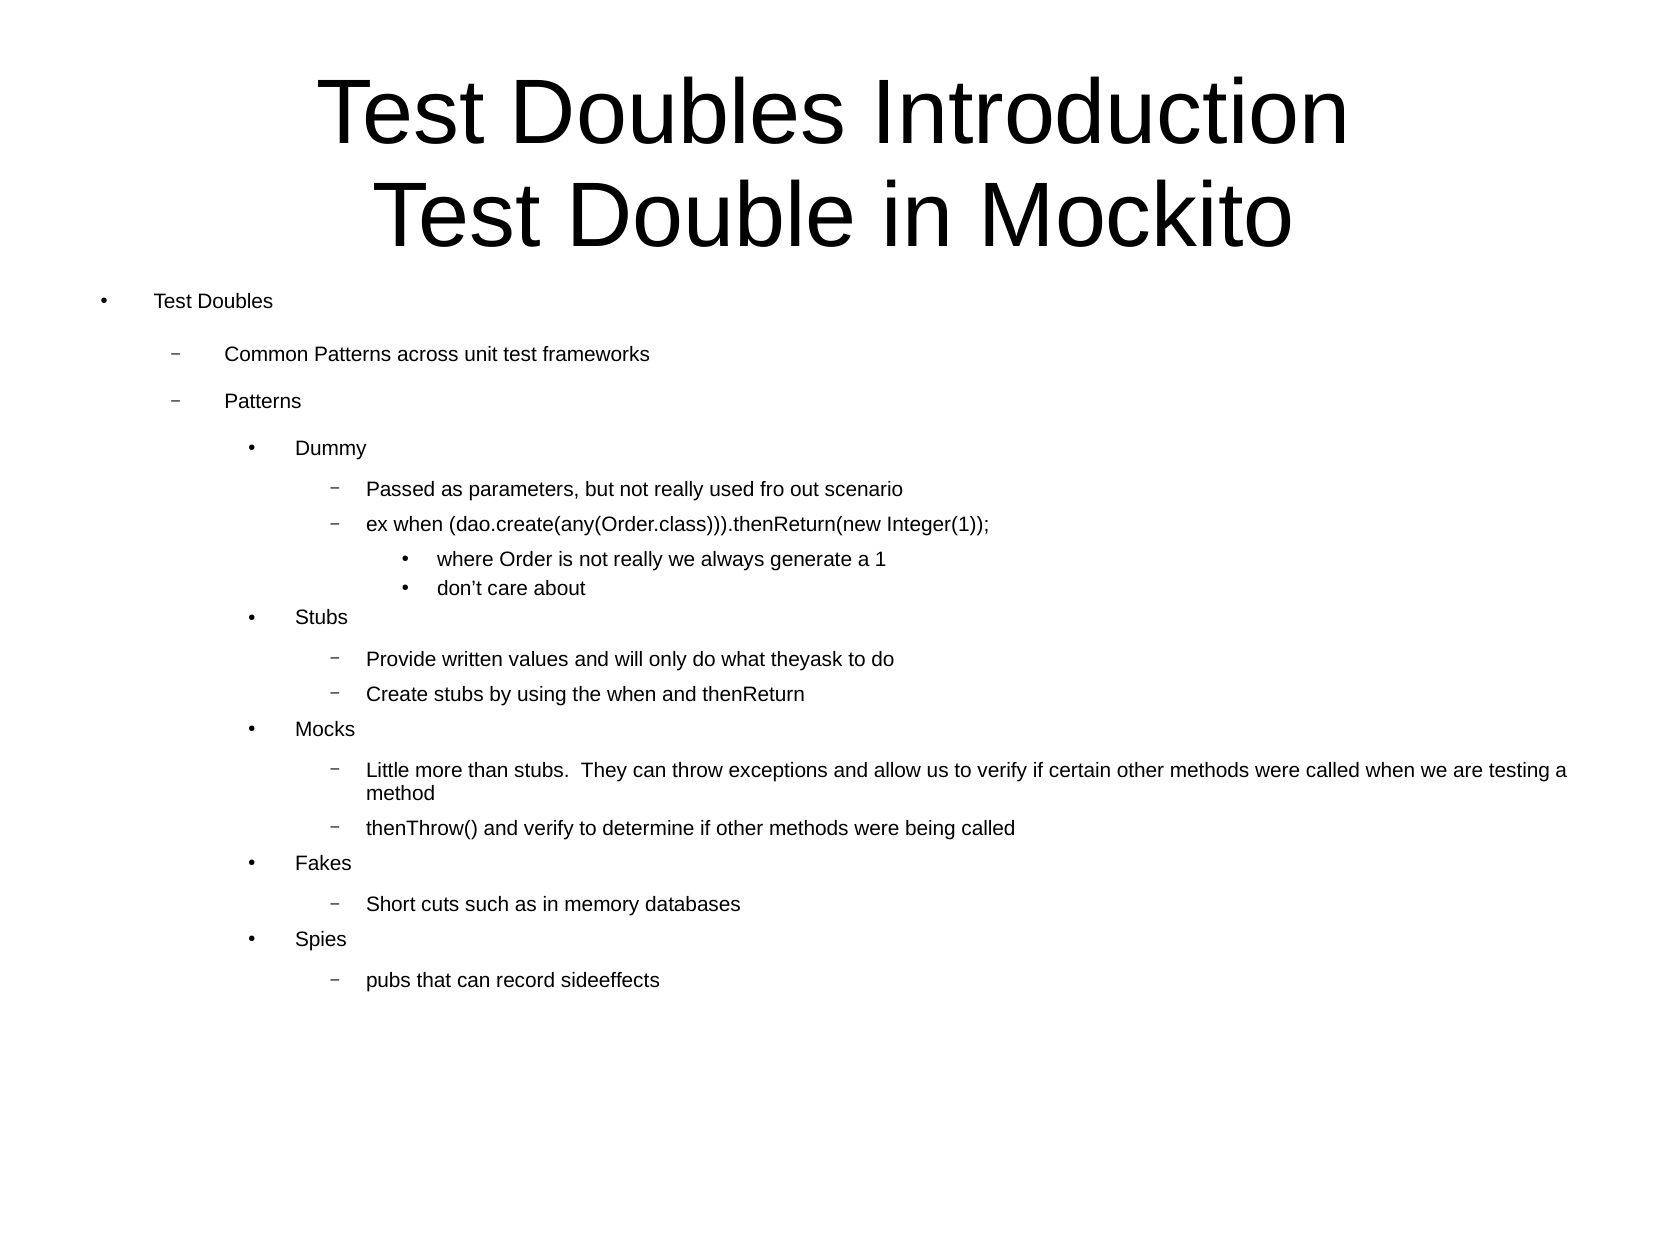

# Test Doubles Introduction Test Double in Mockito
Test Doubles
Common Patterns across unit test frameworks
Patterns
Dummy
Passed as parameters, but not really used fro out scenario
ex when (dao.create(any(Order.class))).thenReturn(new Integer(1));
where Order is not really we always generate a 1
don’t care about
Stubs
Provide written values and will only do what theyask to do
Create stubs by using the when and thenReturn
Mocks
Little more than stubs. They can throw exceptions and allow us to verify if certain other methods were called when we are testing a method
thenThrow() and verify to determine if other methods were being called
Fakes
Short cuts such as in memory databases
Spies
pubs that can record sideeffects